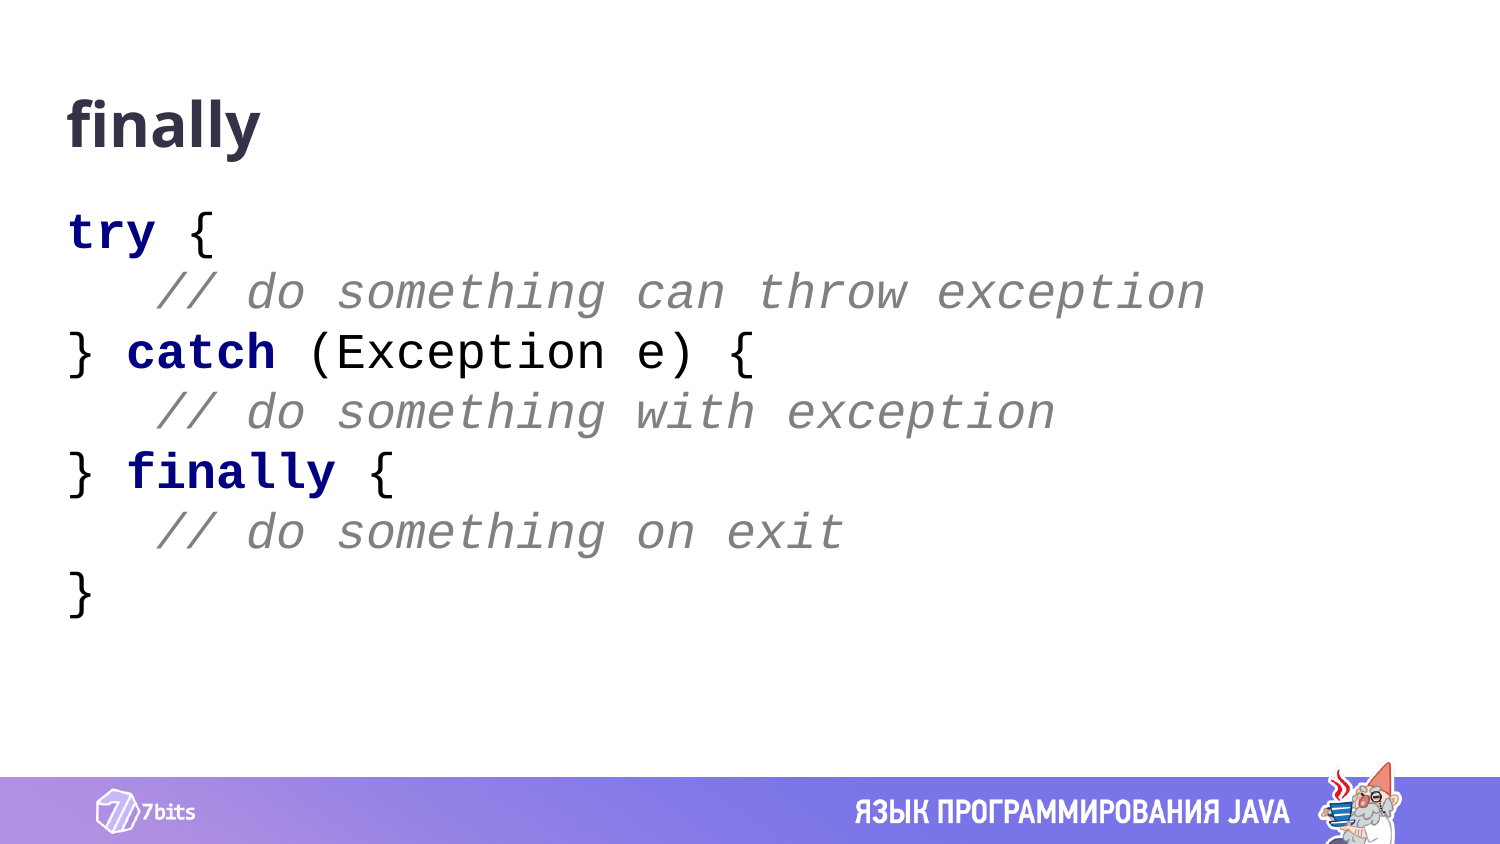

# finally
try {
 // do something can throw exception
} catch (Exception e) {
 // do something with exception
} finally {
 // do something on exit
}